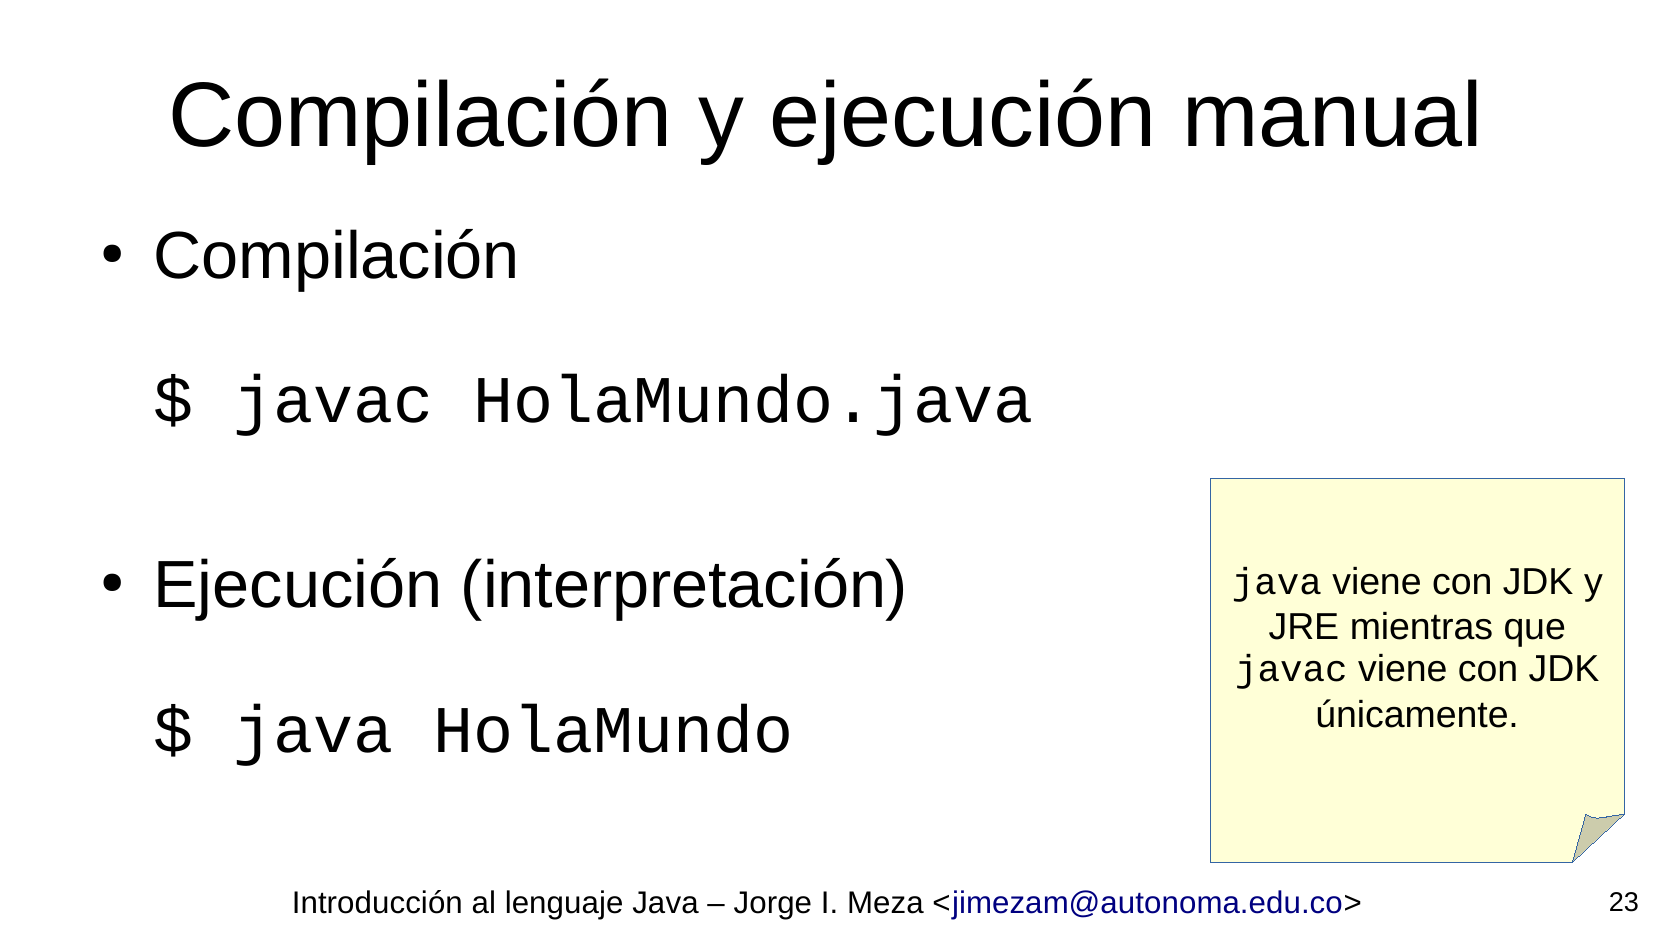

# Compilación y ejecución manual
Compilación
$ javac HolaMundo.java
Ejecución (interpretación)
$ java HolaMundo
java viene con JDK y JRE mientras que javac viene con JDK únicamente.